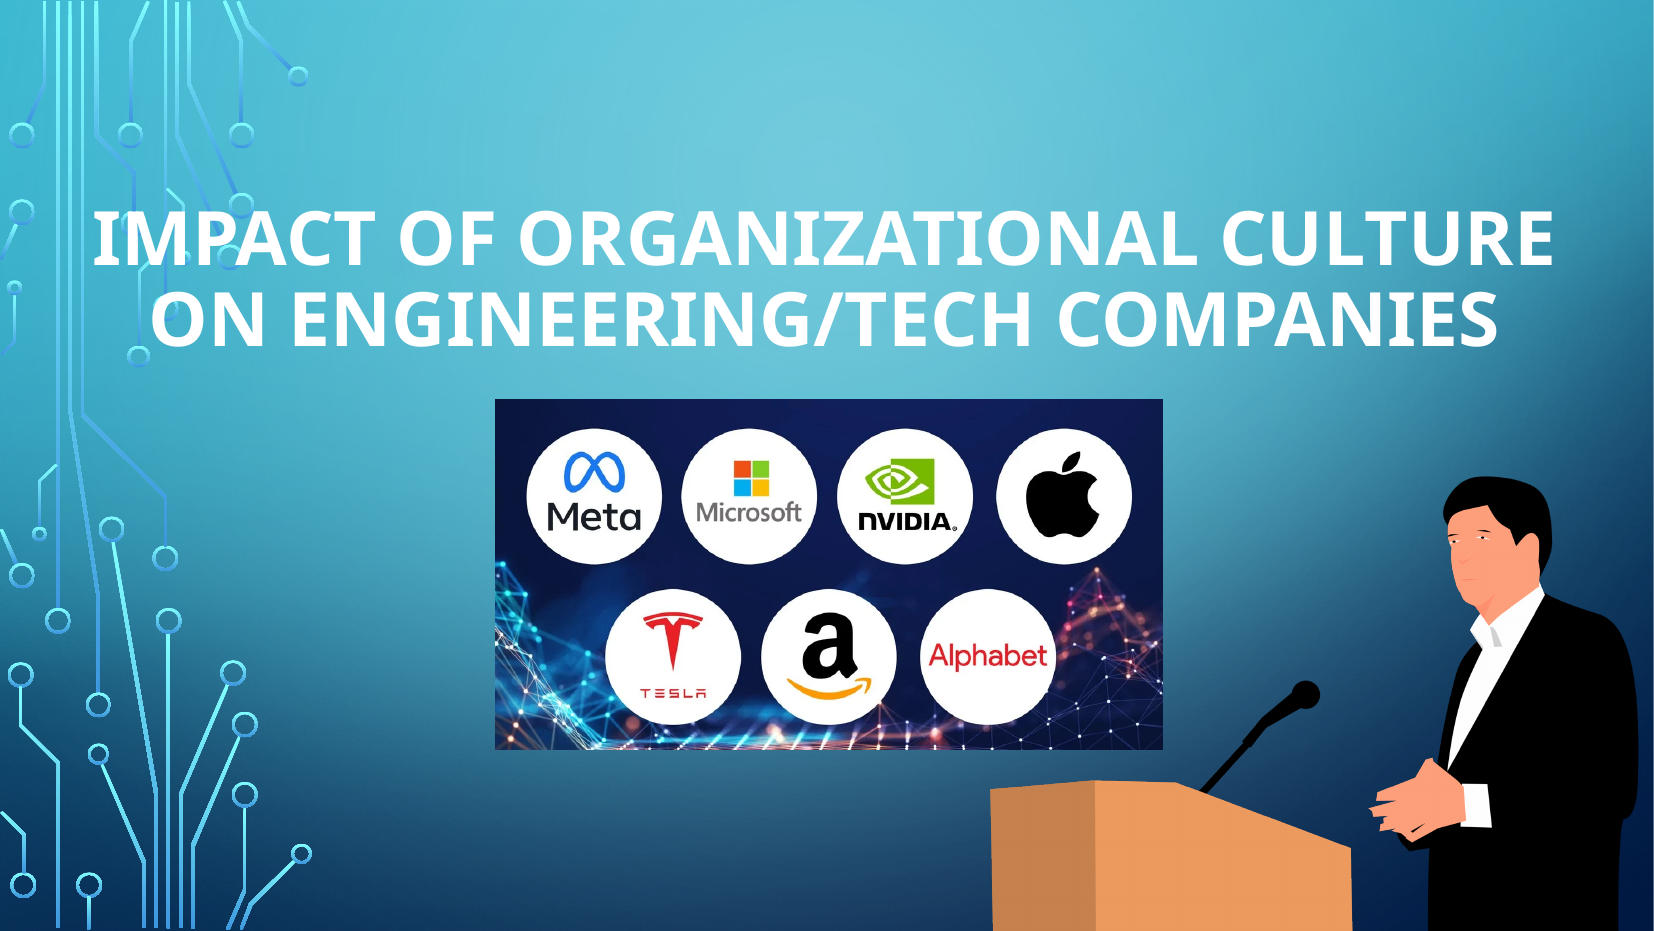

# Impact of Organizational Culture on Engineering/Tech Companies